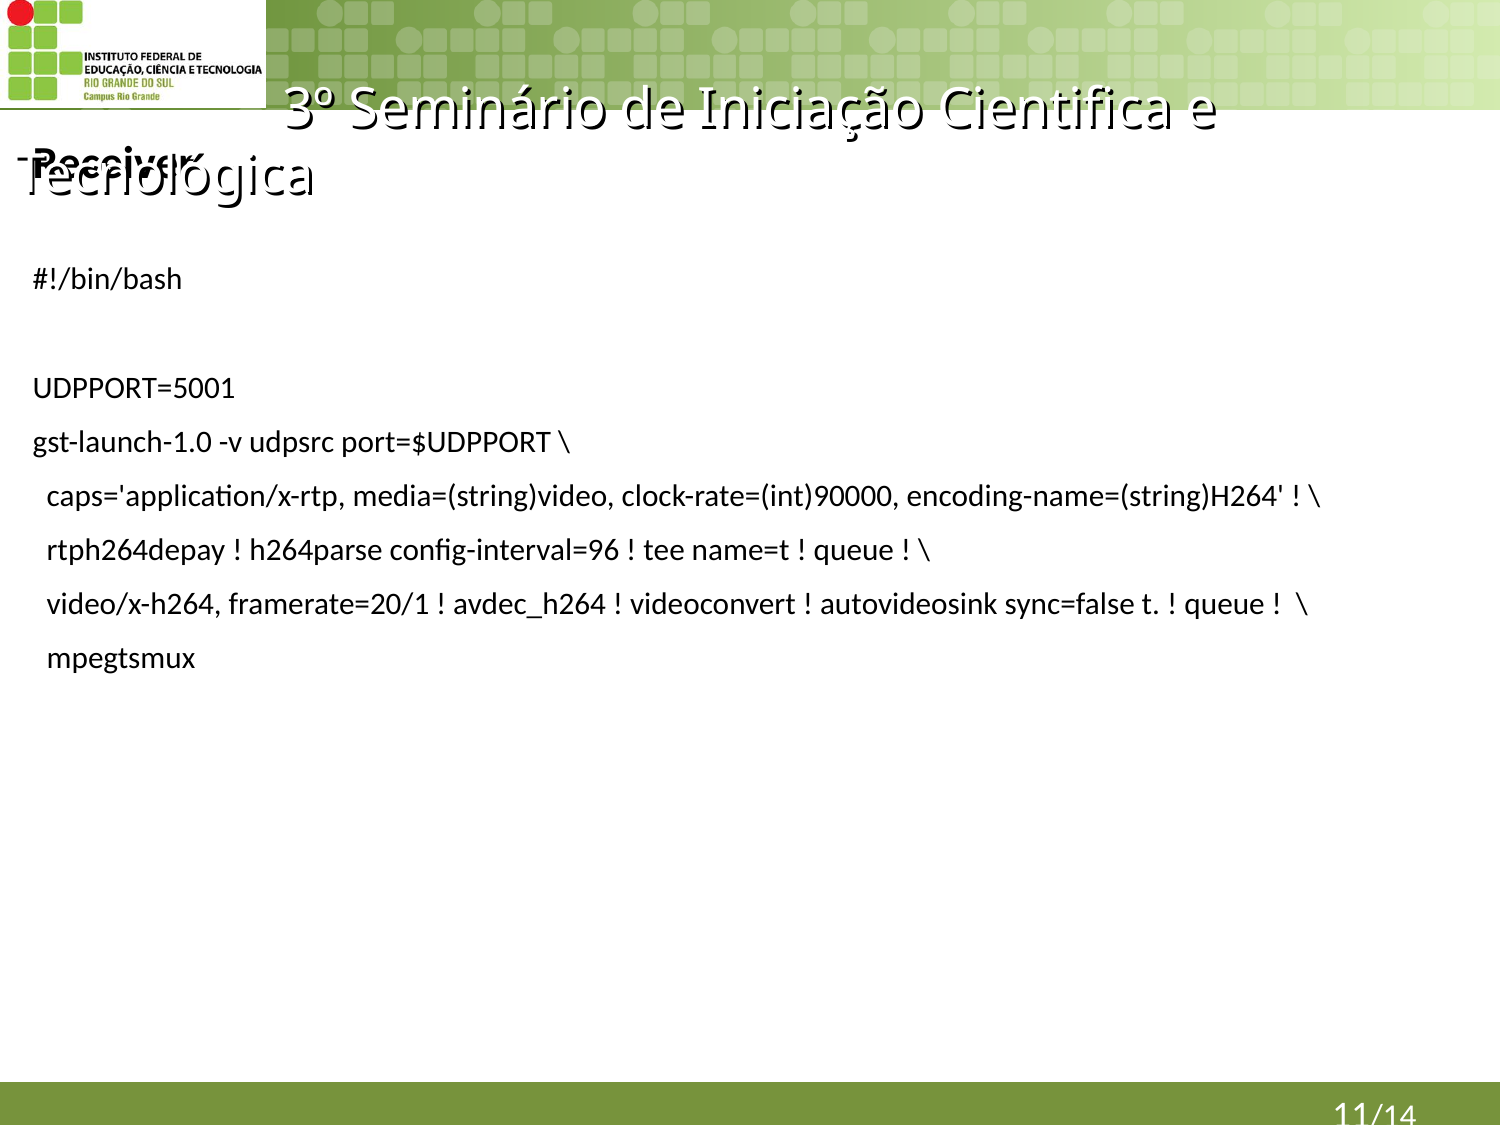

3º Seminário de Iniciação Cientifica e Tecnológica
# Receiver
#!/bin/bash
UDPPORT=5001
gst-launch-1.0 -v udpsrc port=$UDPPORT \
 caps='application/x-rtp, media=(string)video, clock-rate=(int)90000, encoding-name=(string)H264' ! \
 rtph264depay ! h264parse config-interval=96 ! tee name=t ! queue ! \
 video/x-h264, framerate=20/1 ! avdec_h264 ! videoconvert ! autovideosink sync=false t. ! queue ! \
 mpegtsmux
Streaming de vídeo para uma Plataforma Experimental em Robótica Subaquática